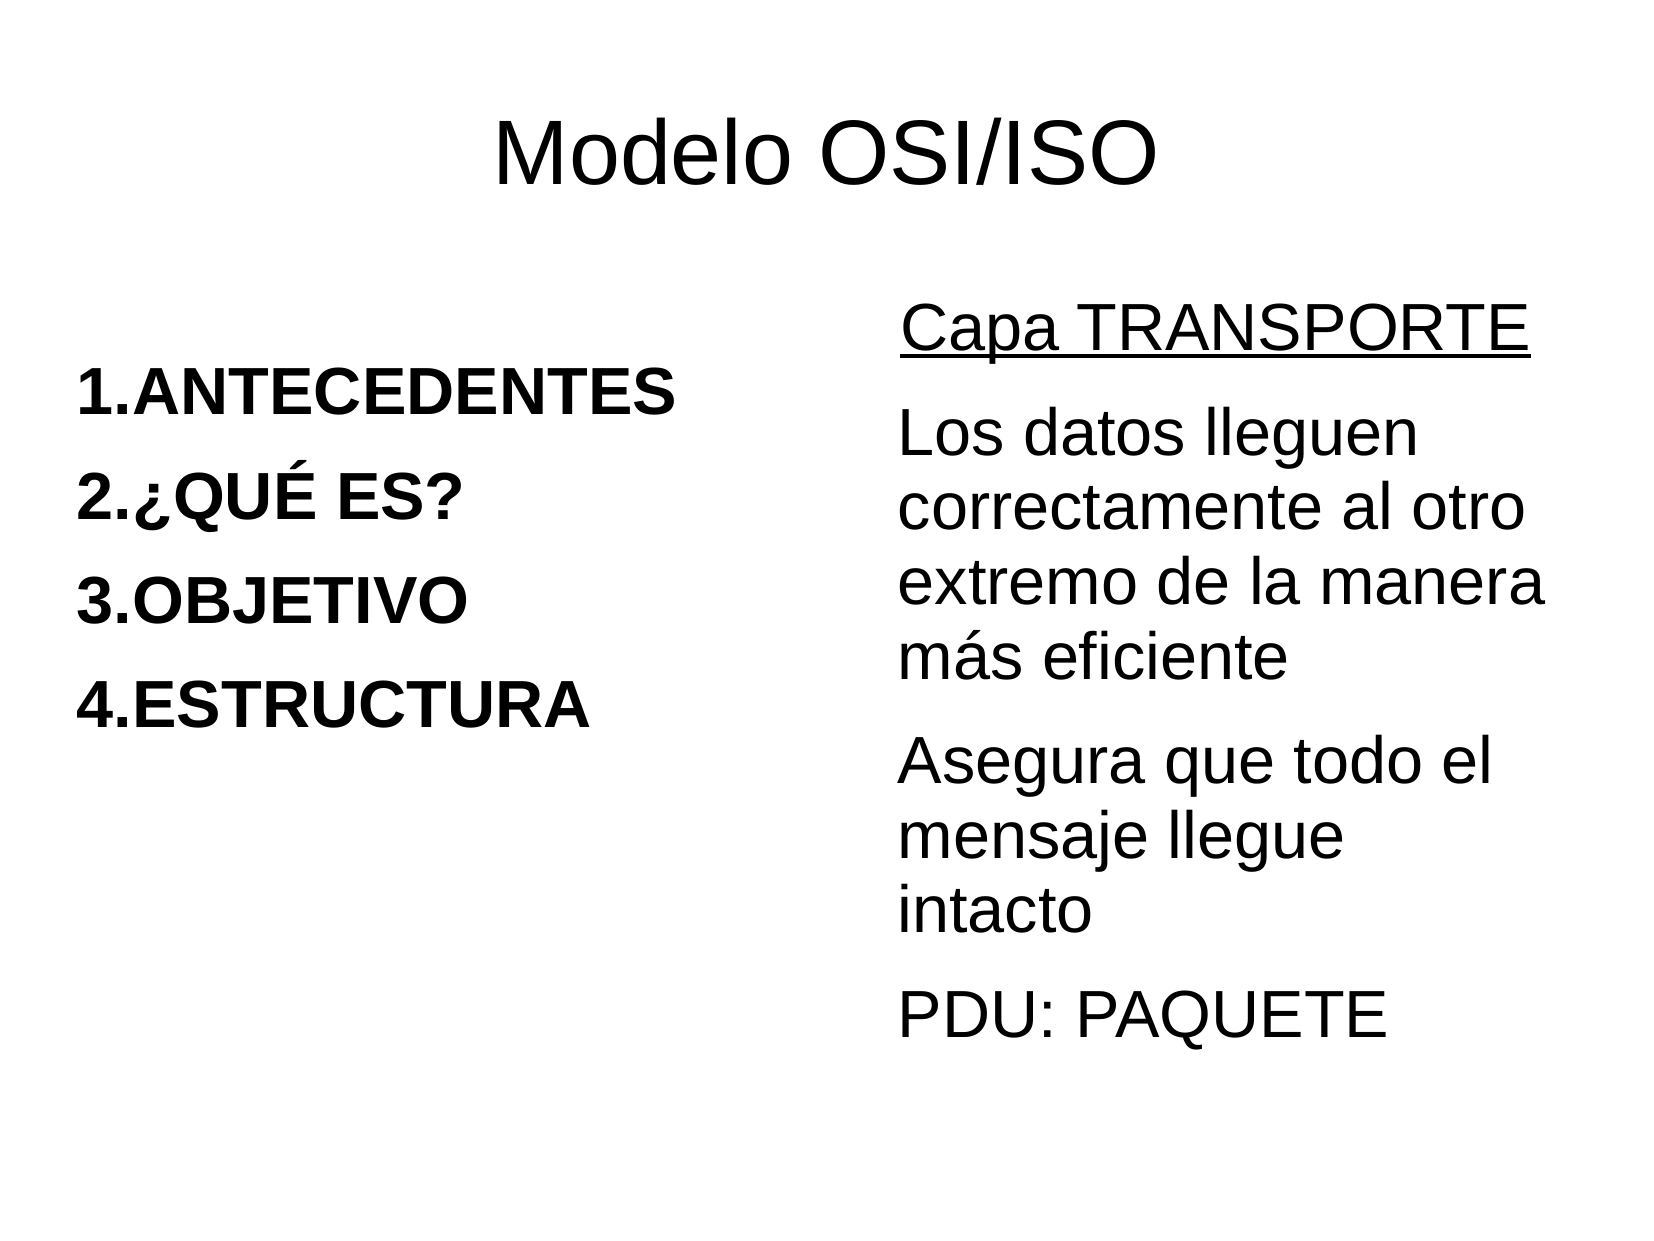

# Modelo OSI/ISO
Capa TRANSPORTE
Los datos lleguen correctamente al otro extremo de la manera más eficiente
Asegura que todo el mensaje llegue intacto
PDU: PAQUETE
ANTECEDENTES
¿QUÉ ES?
OBJETIVO
ESTRUCTURA